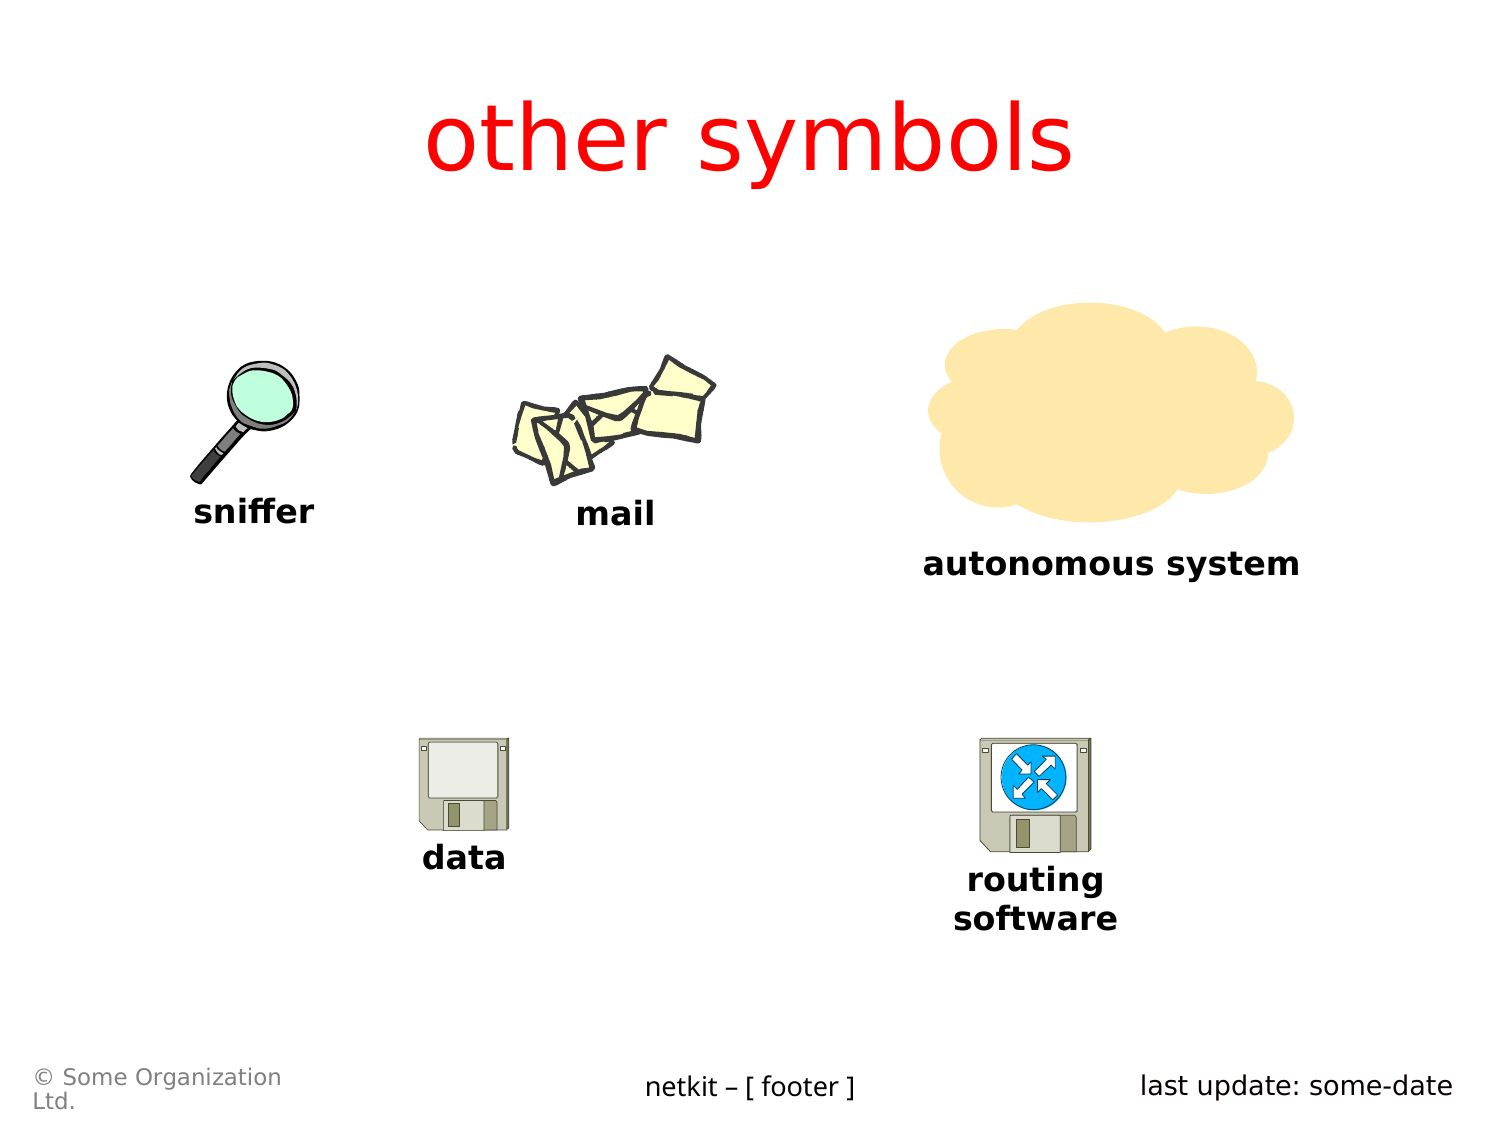

# other symbols
autonomous system
mail
sniffer
data
routing software
footer
some-date